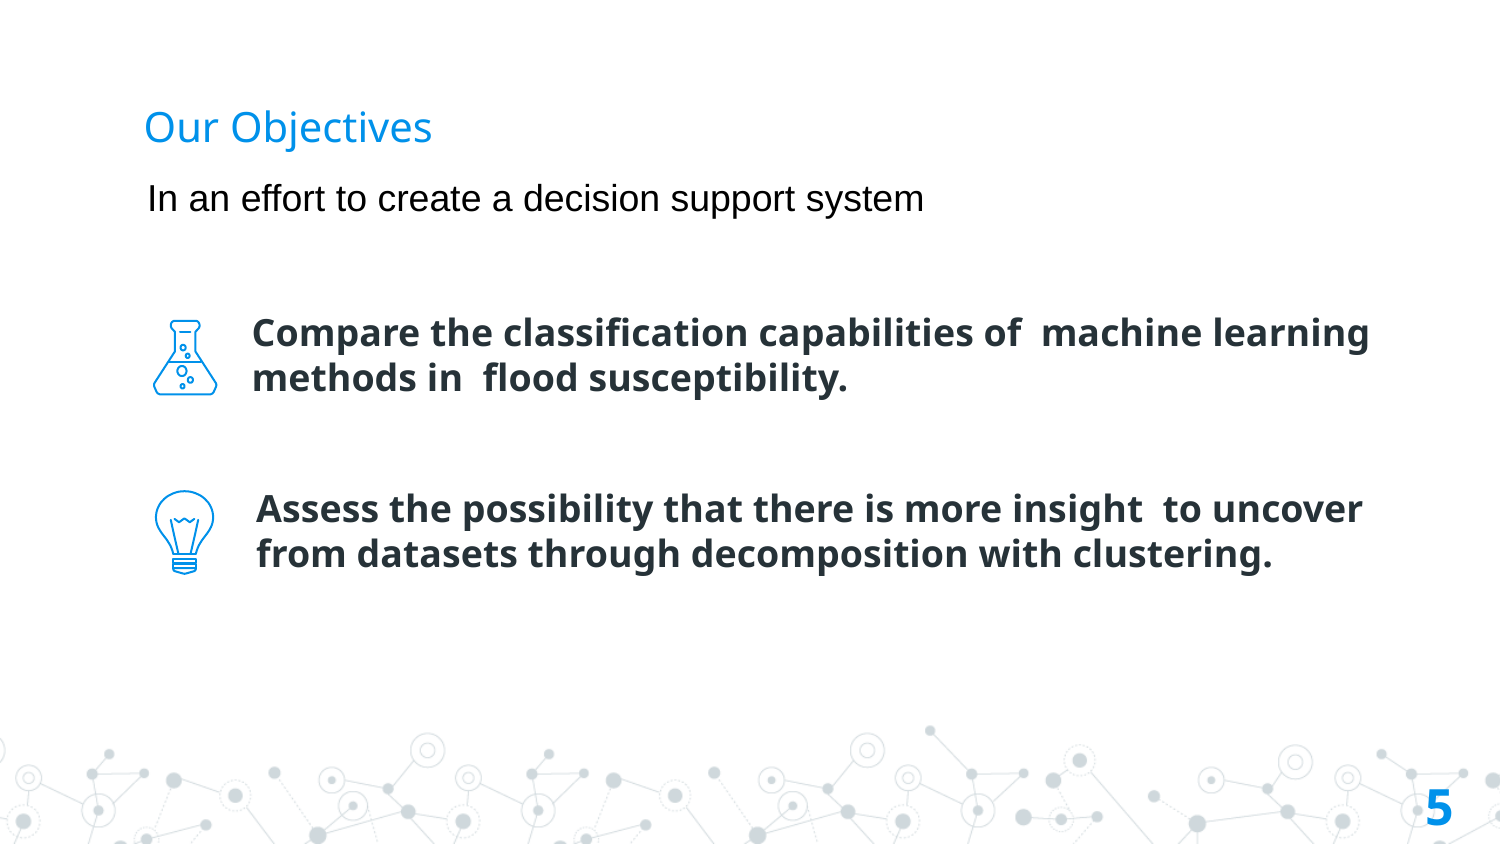

Our Objectives
In an effort to create a decision support system
Compare the classification capabilities of machine learning methods in flood susceptibility.
Assess the possibility that there is more insight to uncover from datasets through decomposition with clustering.